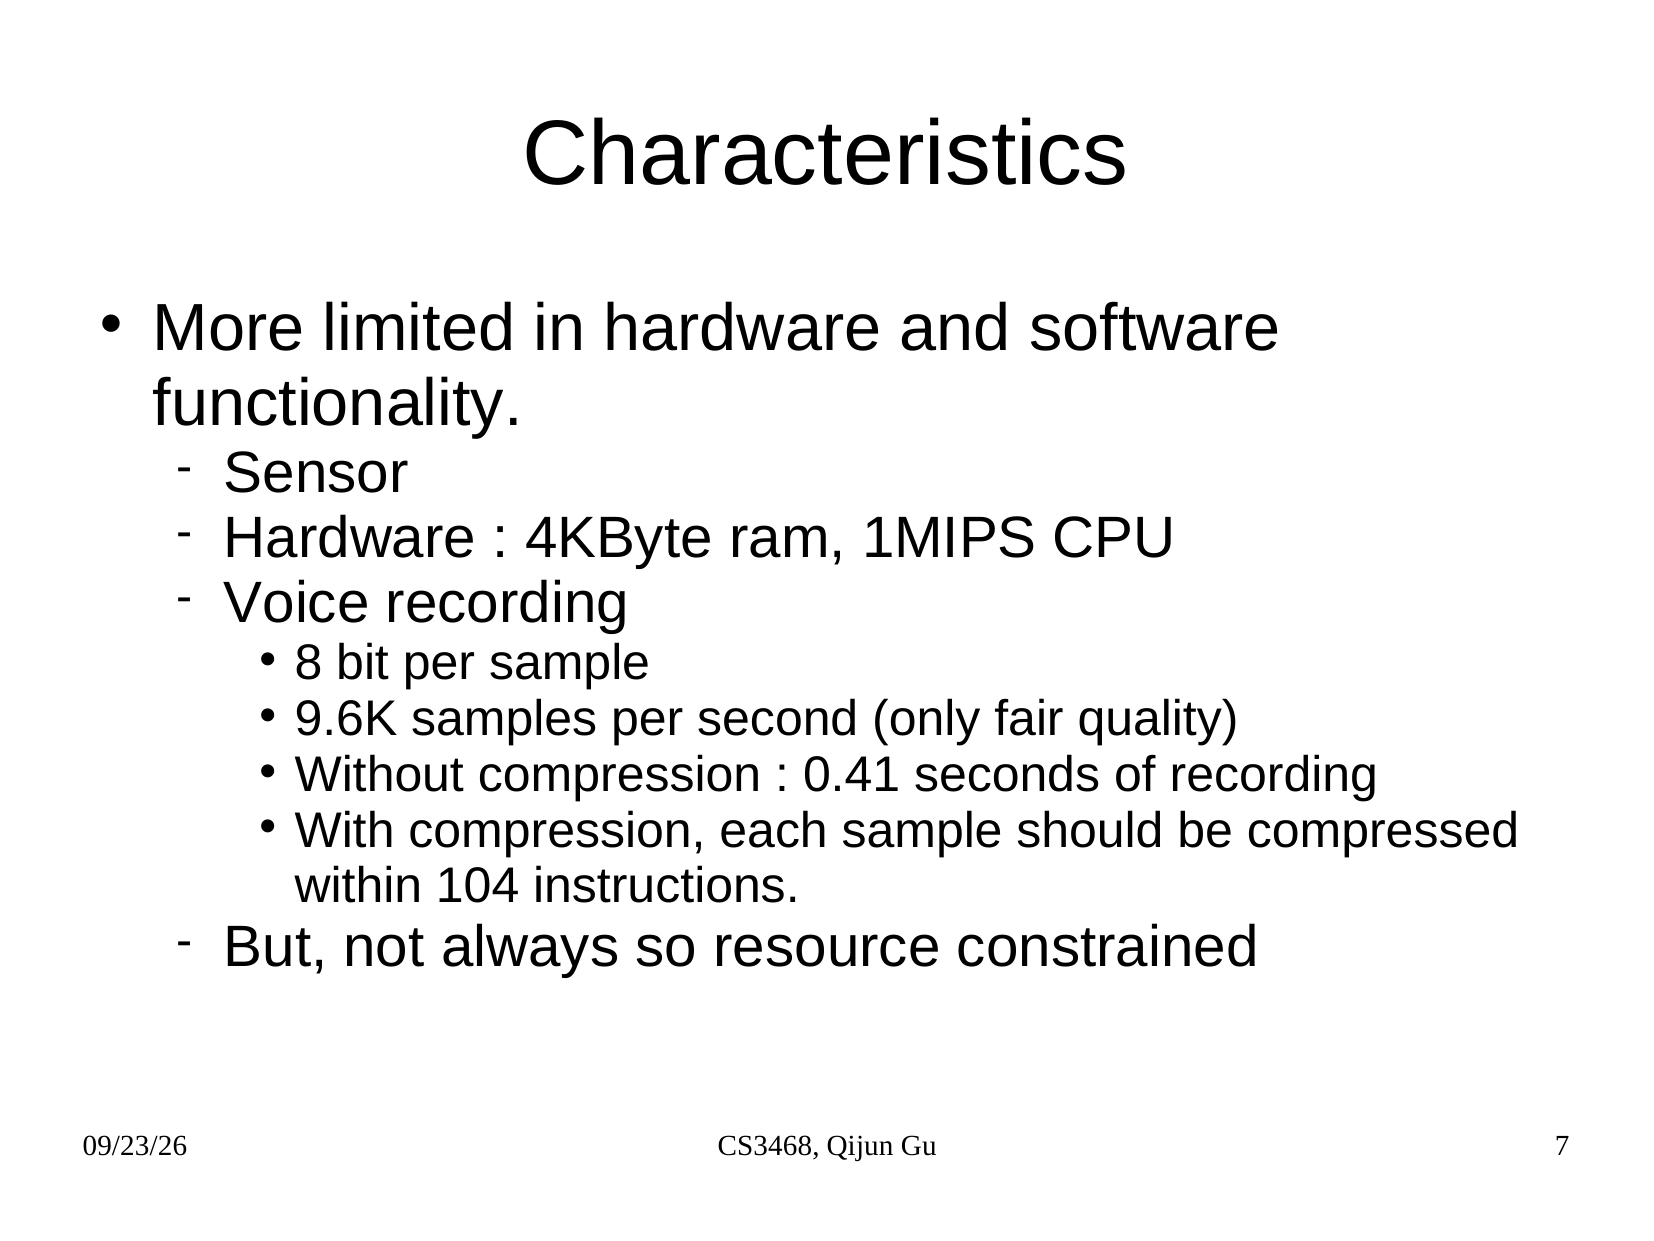

# Characteristics
More limited in hardware and software functionality.
Sensor
Hardware : 4KByte ram, 1MIPS CPU
Voice recording
8 bit per sample
9.6K samples per second (only fair quality)
Without compression : 0.41 seconds of recording
With compression, each sample should be compressed within 104 instructions.
But, not always so resource constrained
CS3468, Qijun Gu
7